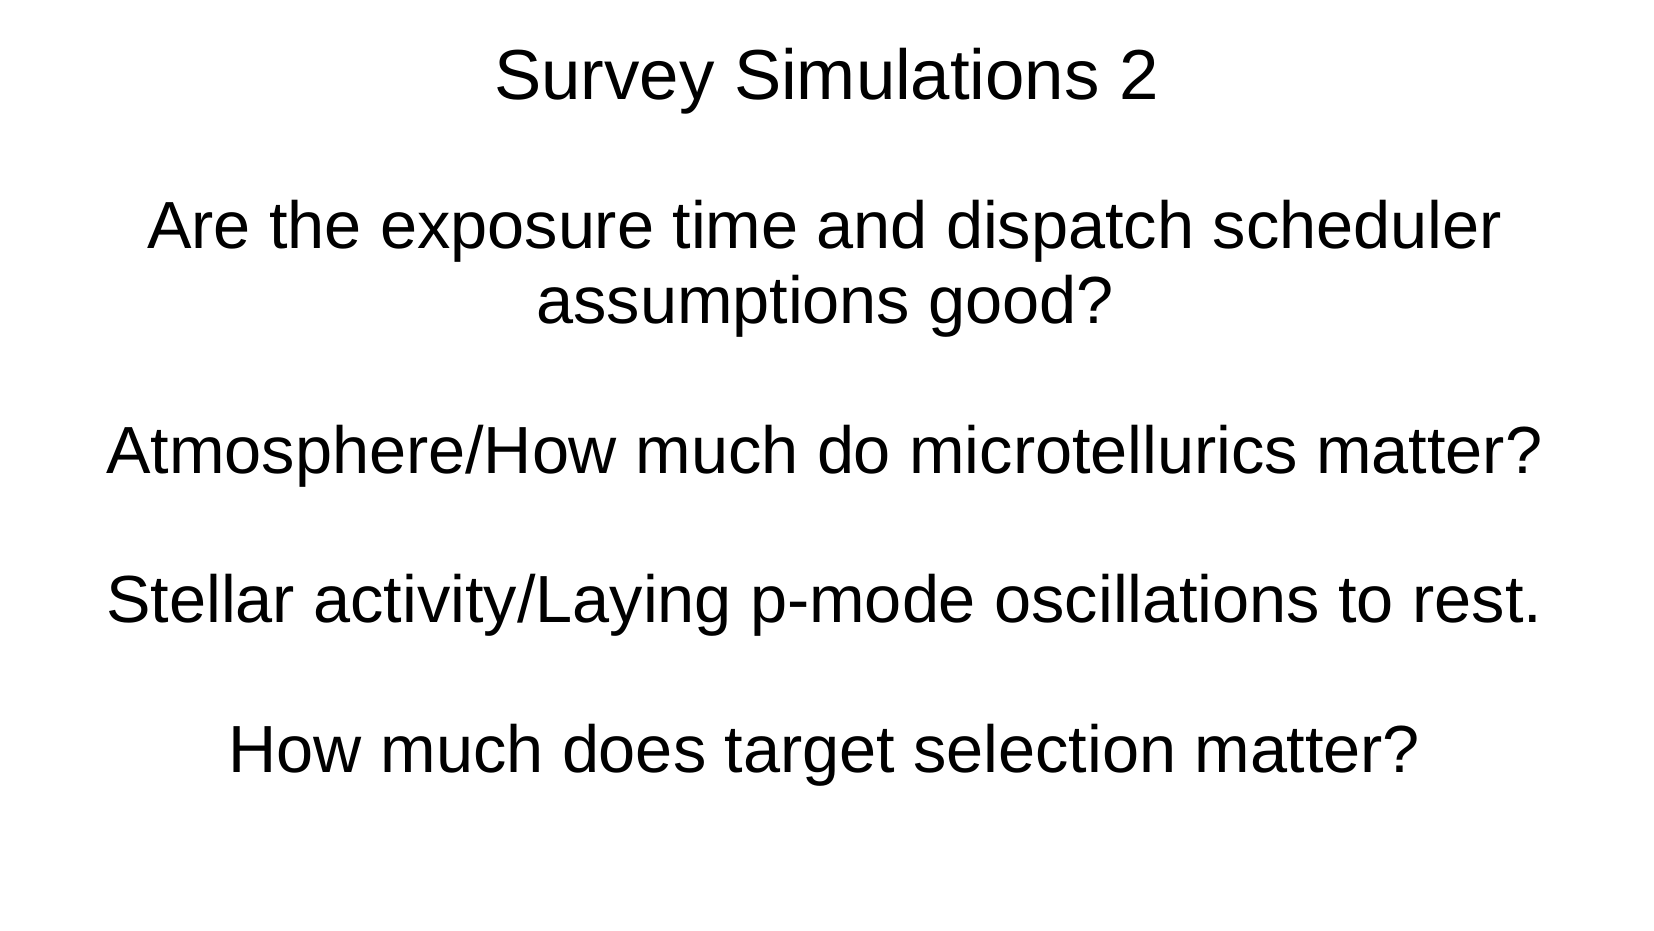

# Survey Simulations 2
Are the exposure time and dispatch scheduler assumptions good?
Atmosphere/How much do microtellurics matter?
Stellar activity/Laying p-mode oscillations to rest.
How much does target selection matter?